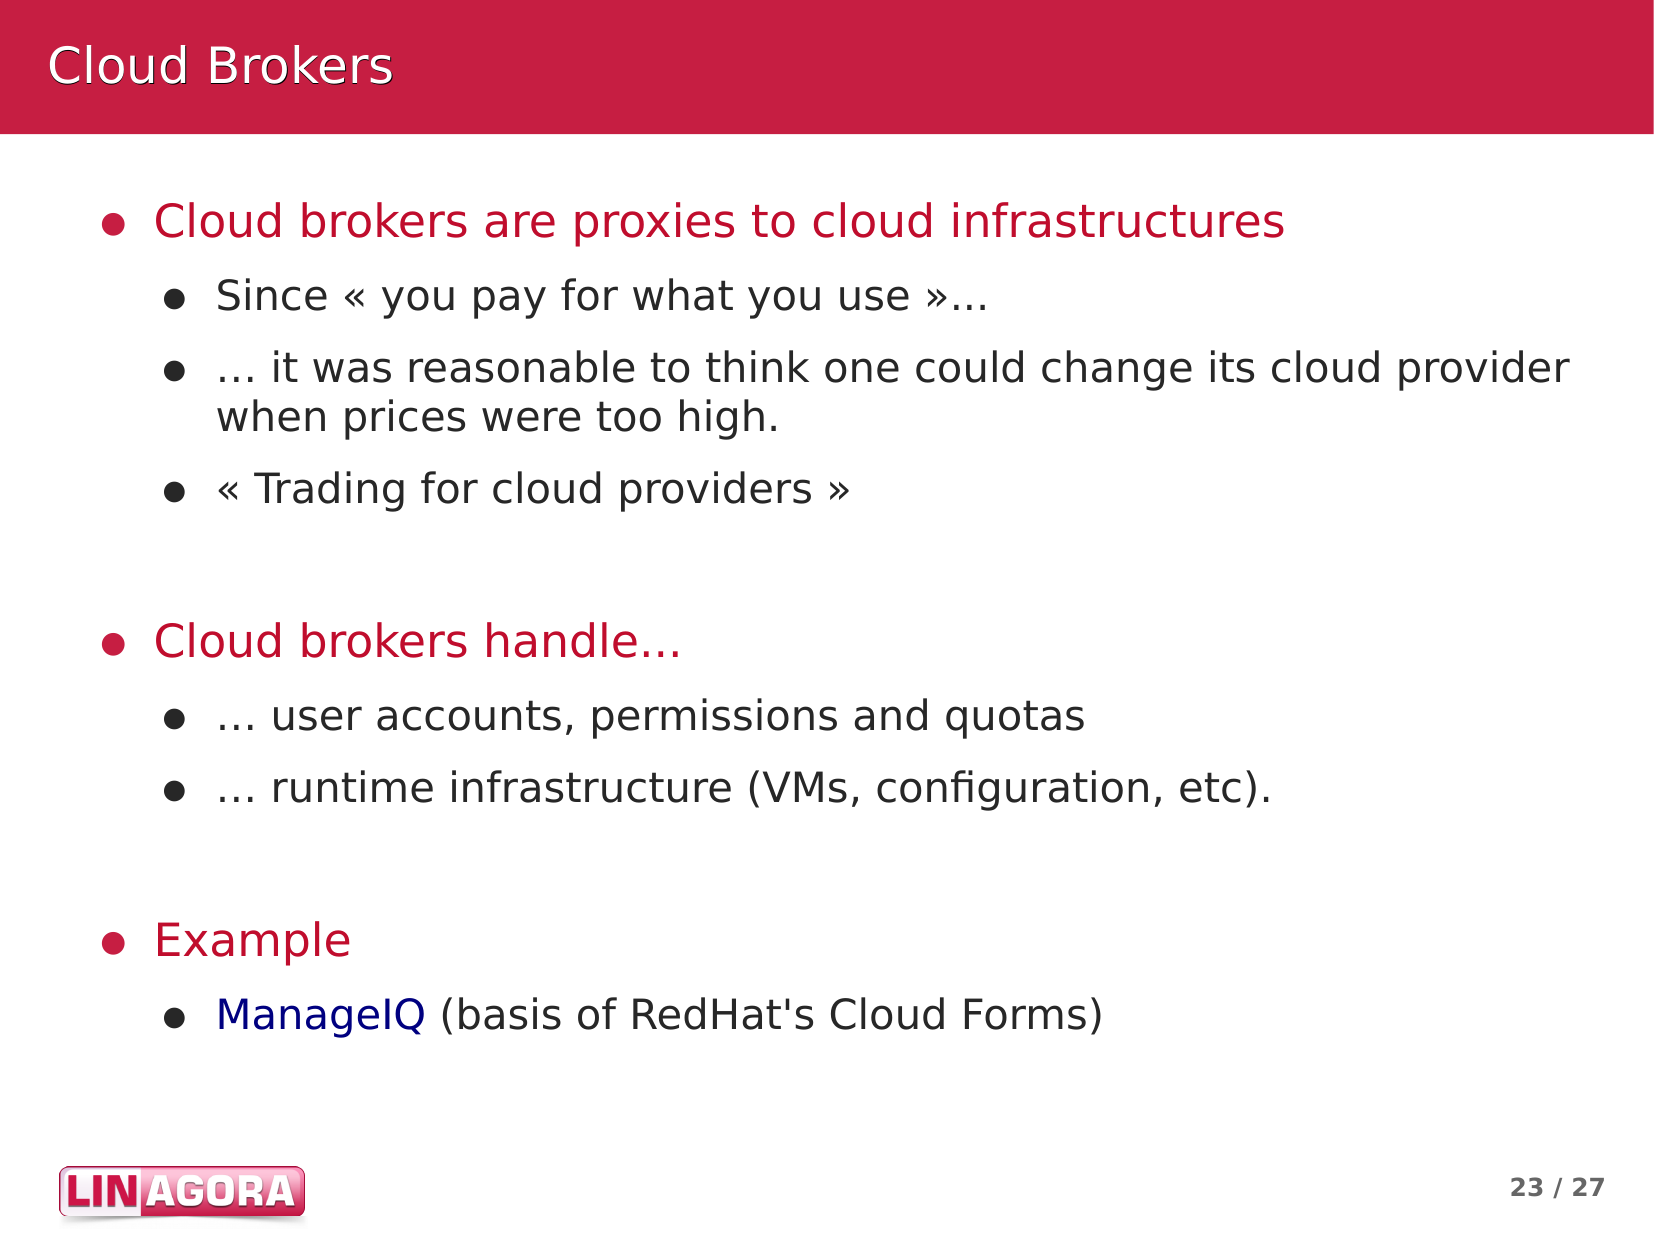

# Cloud Brokers
Cloud brokers are proxies to cloud infrastructures
Since « you pay for what you use »...
… it was reasonable to think one could change its cloud provider when prices were too high.
« Trading for cloud providers »
Cloud brokers handle...
… user accounts, permissions and quotas
… runtime infrastructure (VMs, configuration, etc).
Example
ManageIQ (basis of RedHat's Cloud Forms)